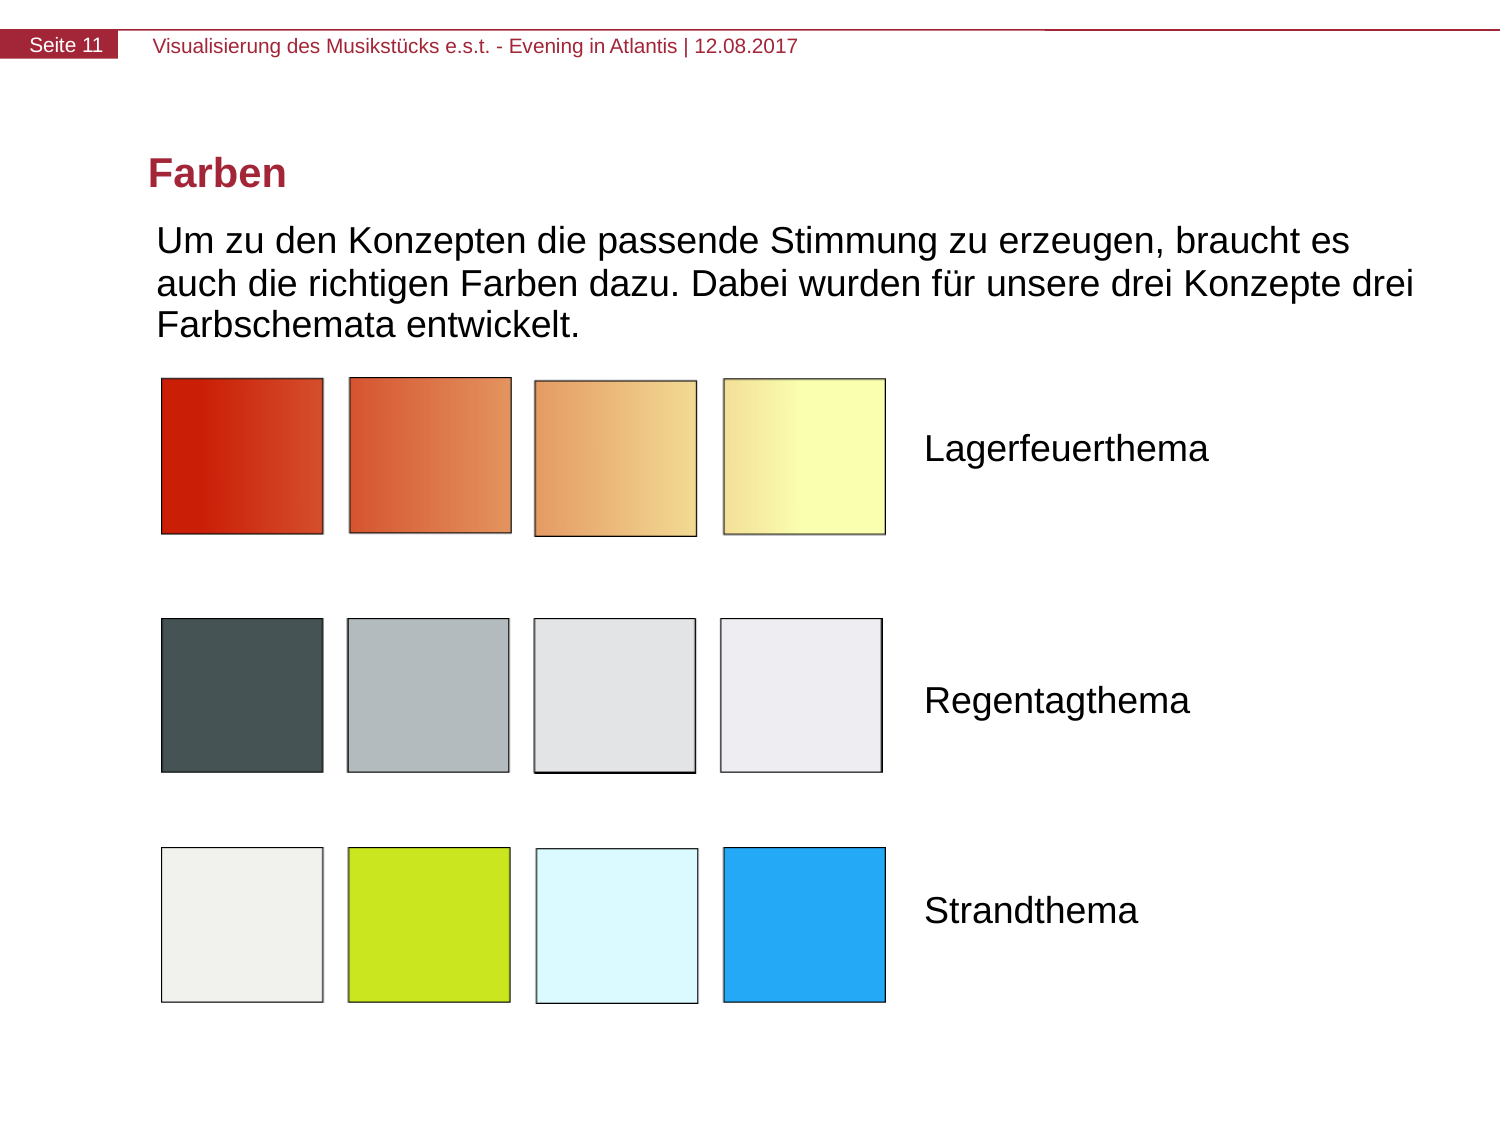

# Farben
Um zu den Konzepten die passende Stimmung zu erzeugen, braucht es auch die richtigen Farben dazu. Dabei wurden für unsere drei Konzepte drei Farbschemata entwickelt.
Lagerfeuerthema
Regentagthema
Strandthema